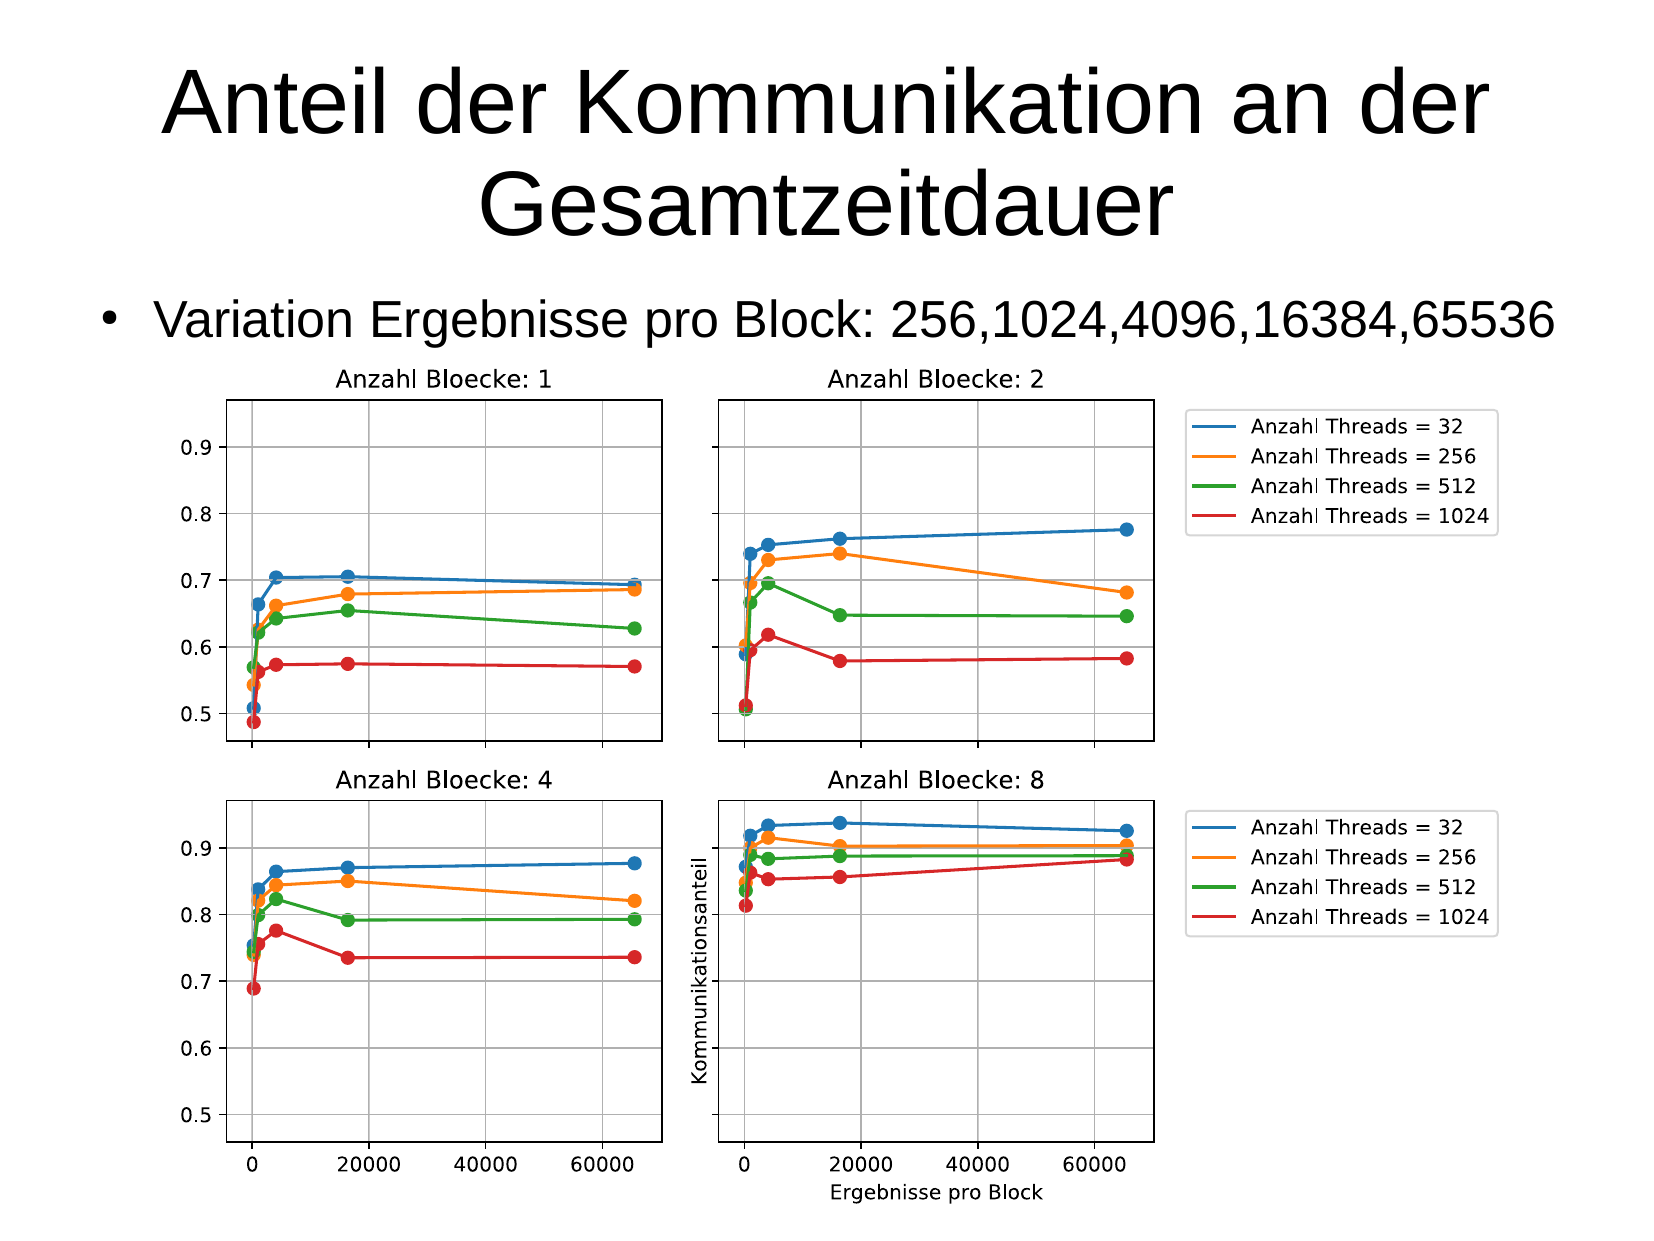

# Anteil der Kommunikation an der Gesamtzeitdauer
Variation Ergebnisse pro Block: 256,1024,4096,16384,65536